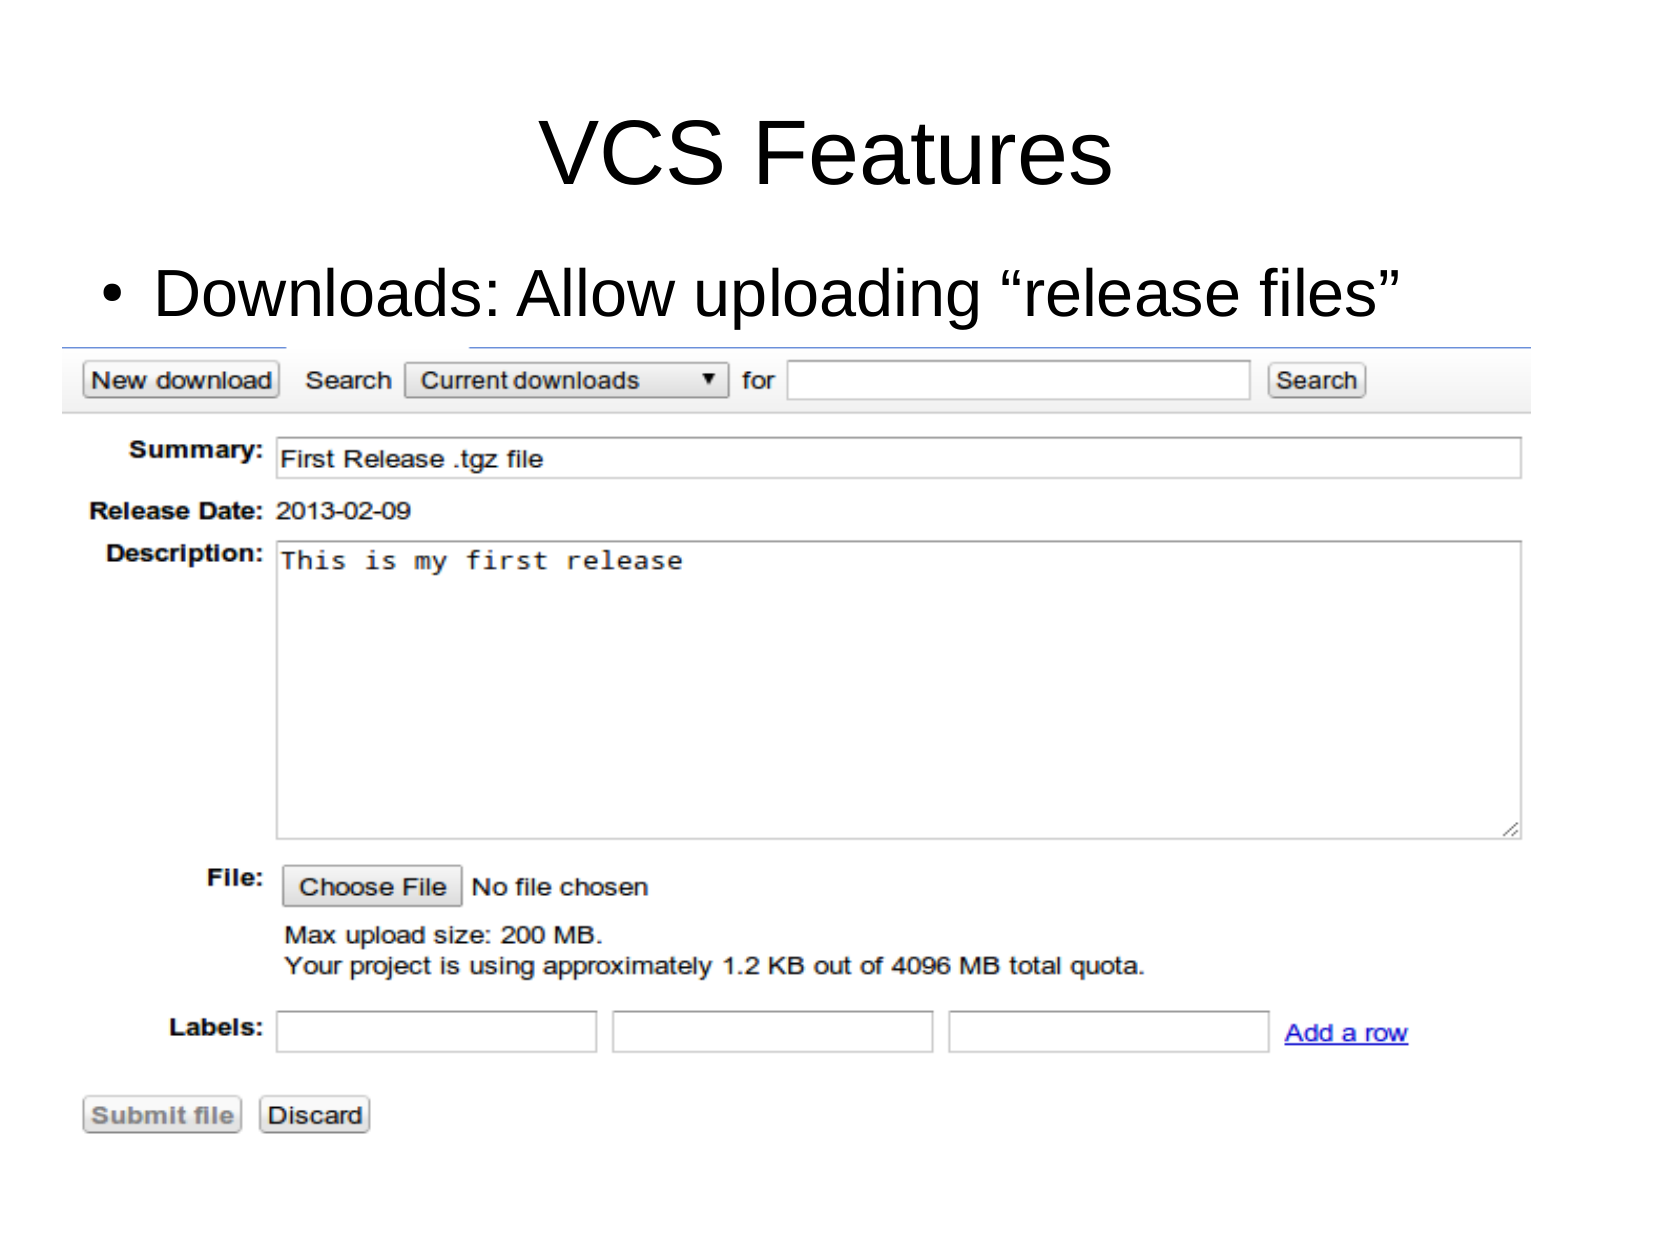

# VCS Features
Downloads: Allow uploading “release files”